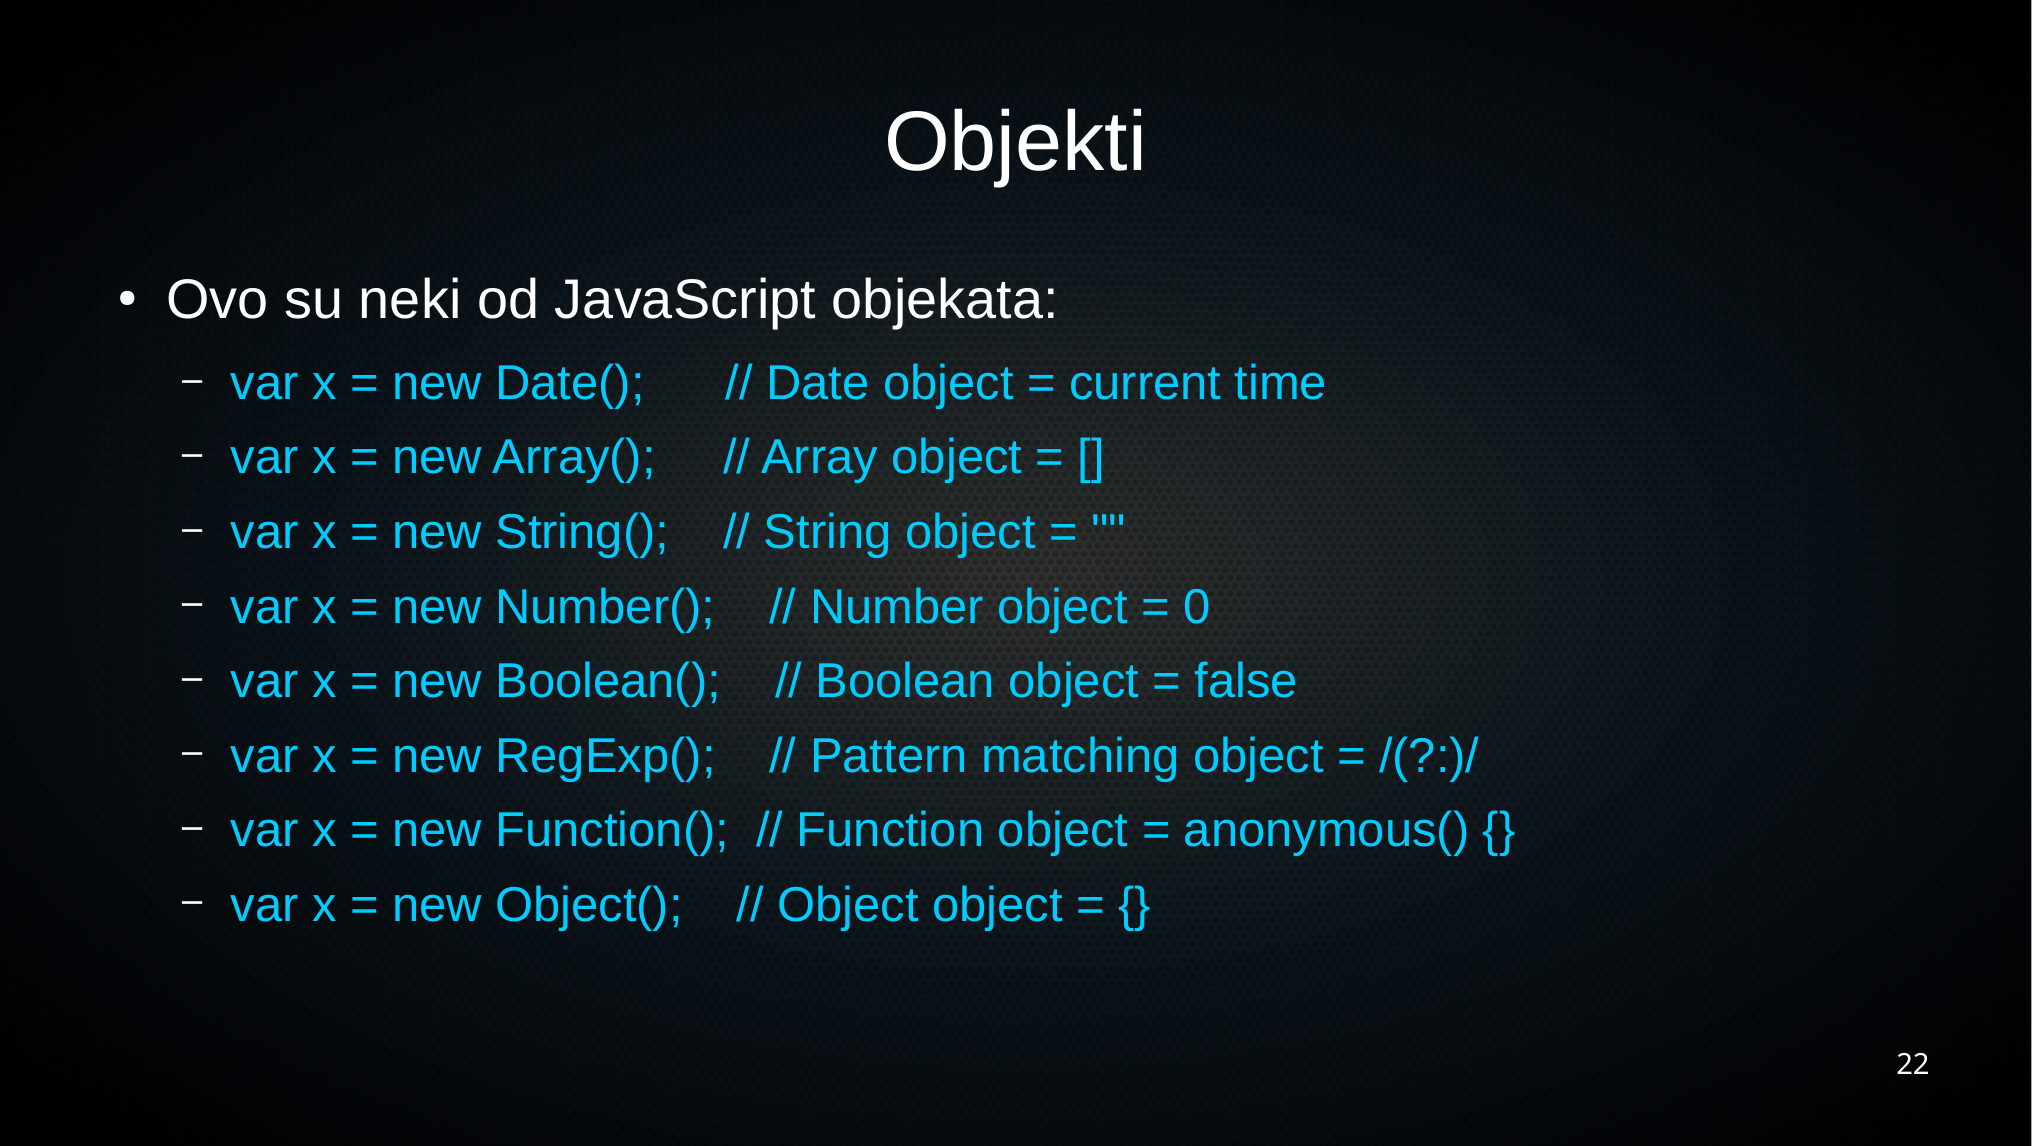

# Objekti
Ovo su neki od JavaScript objekata:
var x = new Date(); // Date object = current time
var x = new Array(); // Array object = []
var x = new String(); // String object = ""
var x = new Number(); // Number object = 0
var x = new Boolean(); // Boolean object = false
var x = new RegExp(); // Pattern matching object = /(?:)/
var x = new Function(); // Function object = anonymous() {}
var x = new Object(); // Object object = {}
22